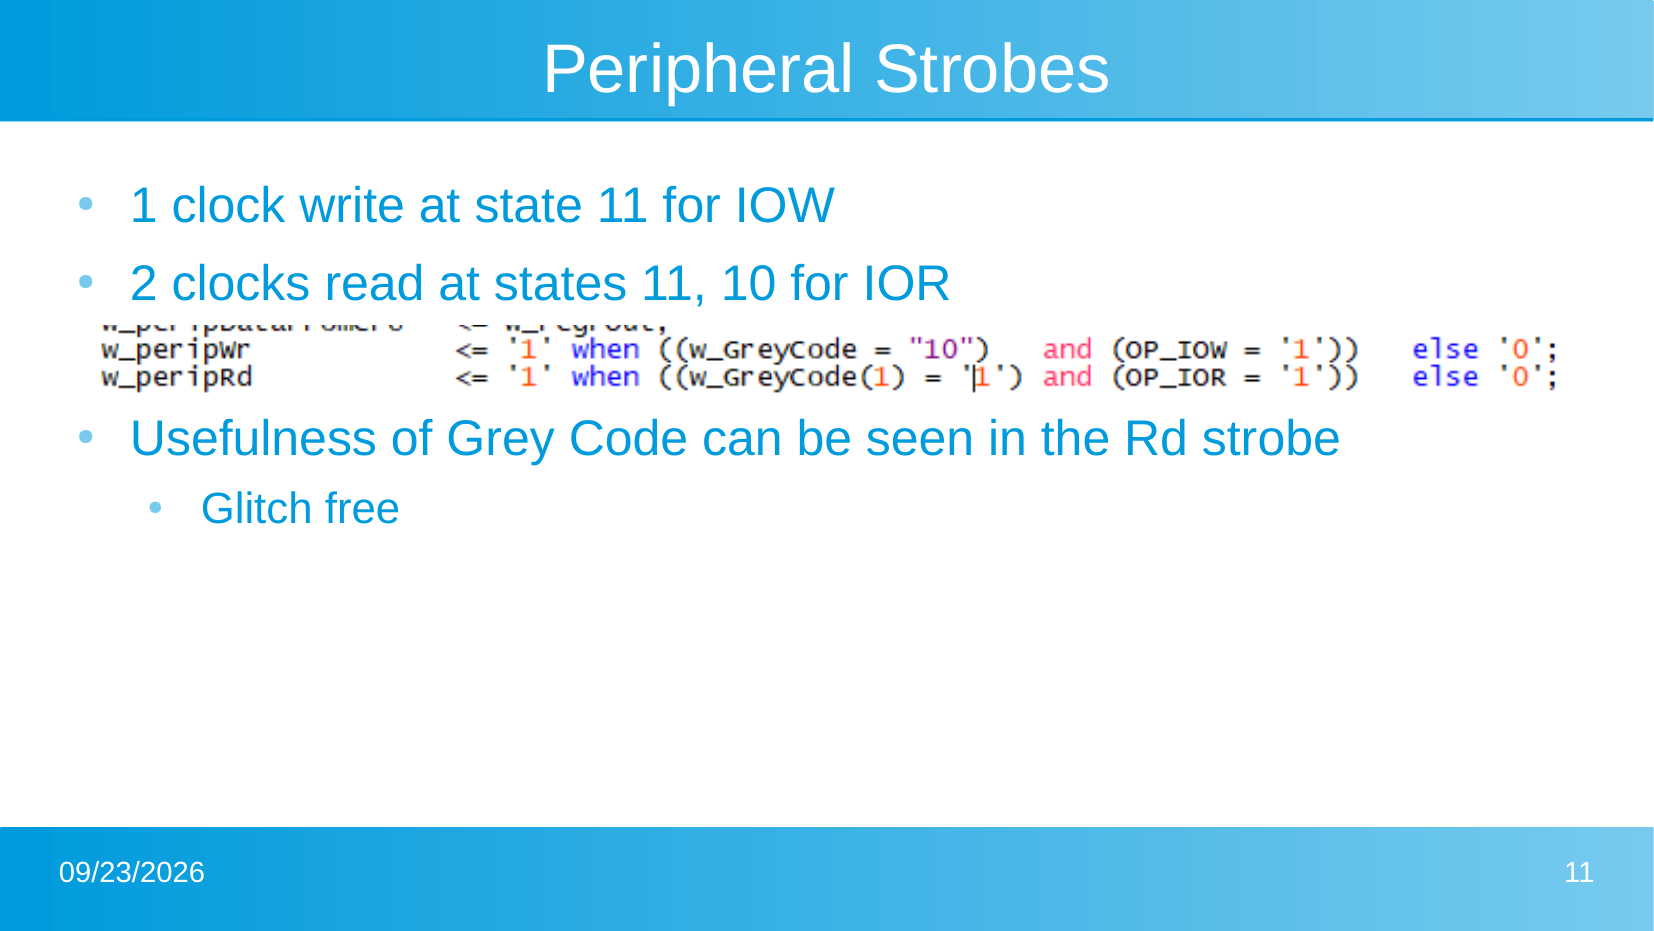

# Peripheral Strobes
1 clock write at state 11 for IOW
2 clocks read at states 11, 10 for IOR
Usefulness of Grey Code can be seen in the Rd strobe
Glitch free
11